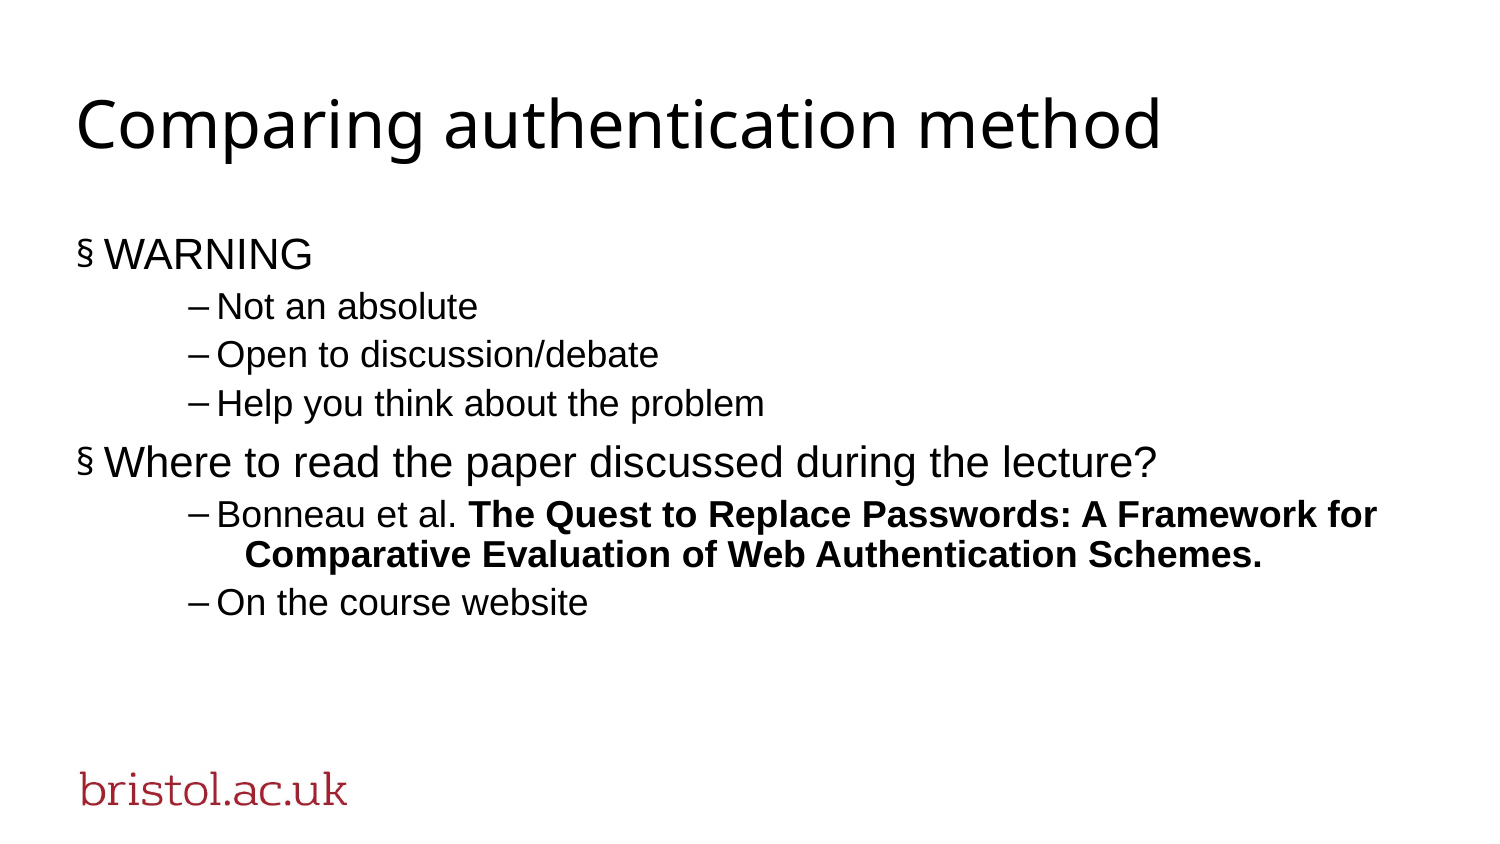

# Comparing authentication method
WARNING
Not an absolute
Open to discussion/debate
Help you think about the problem
Where to read the paper discussed during the lecture?
Bonneau et al. The Quest to Replace Passwords: A Framework for Comparative Evaluation of Web Authentication Schemes.
On the course website